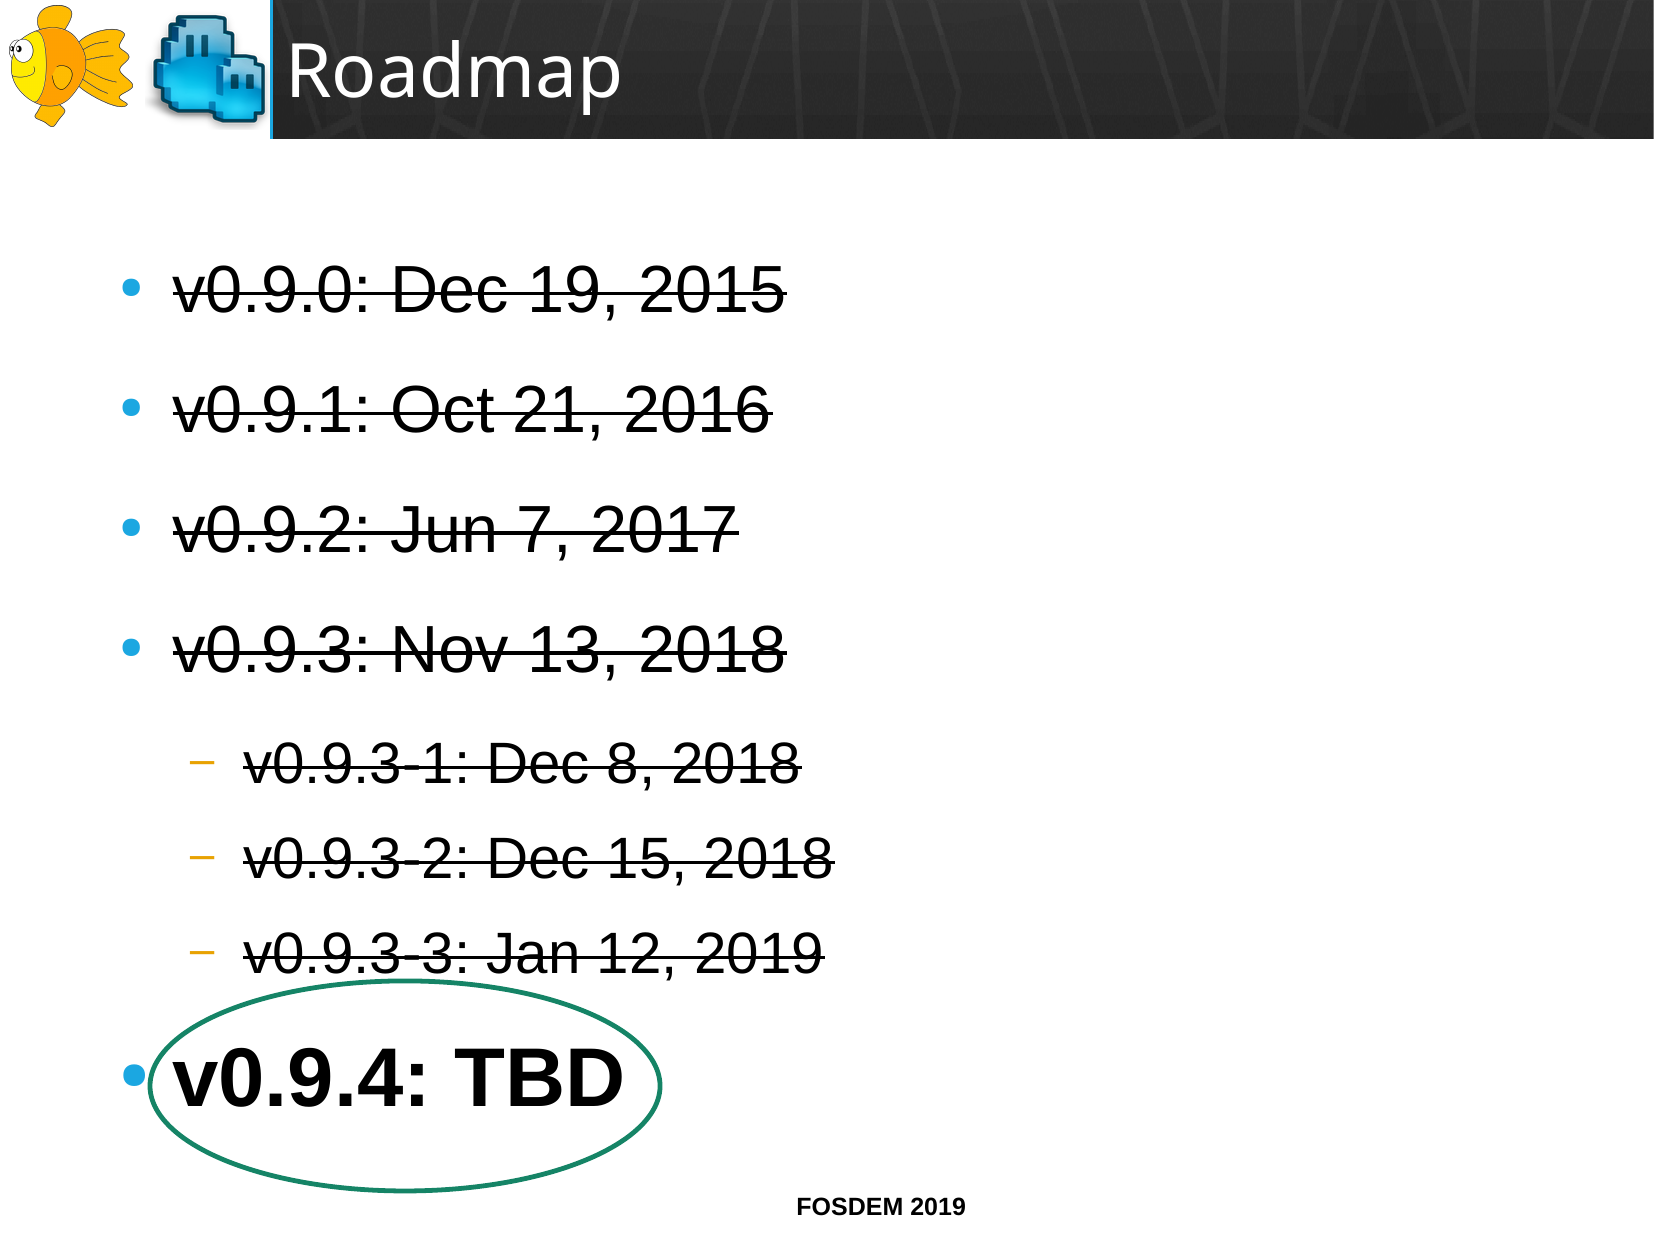

# Roadmap
v0.9.0: Dec 19, 2015
v0.9.1: Oct 21, 2016
v0.9.2: Jun 7, 2017
v0.9.3: Nov 13, 2018
v0.9.3-1: Dec 8, 2018
v0.9.3-2: Dec 15, 2018
v0.9.3-3: Jan 12, 2019
v0.9.4: TBD